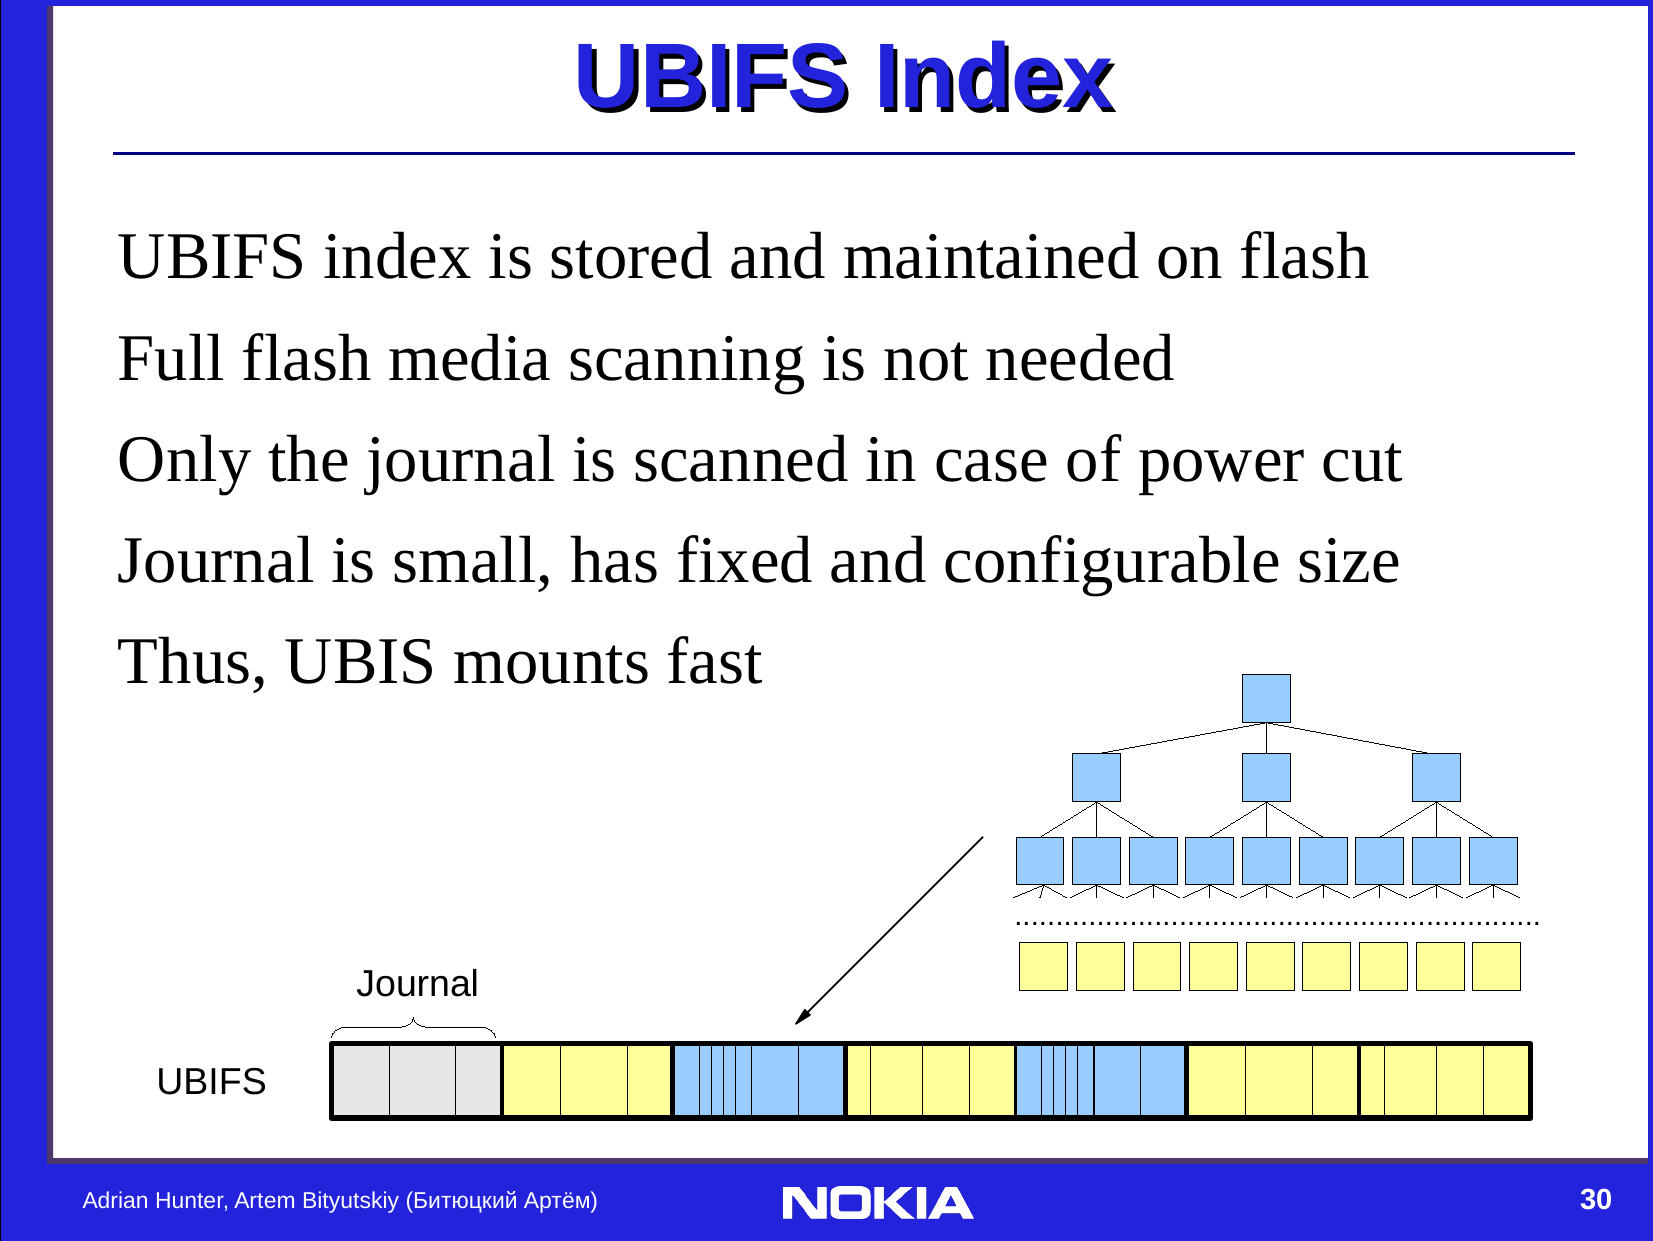

# UBIFS Index
UBIFS index is stored and maintained on flash
Full flash media scanning is not needed
Only the journal is scanned in case of power cut
Journal is small, has fixed and configurable size
Thus, UBIS mounts fast
................................................................
Journal
UBIFS
30